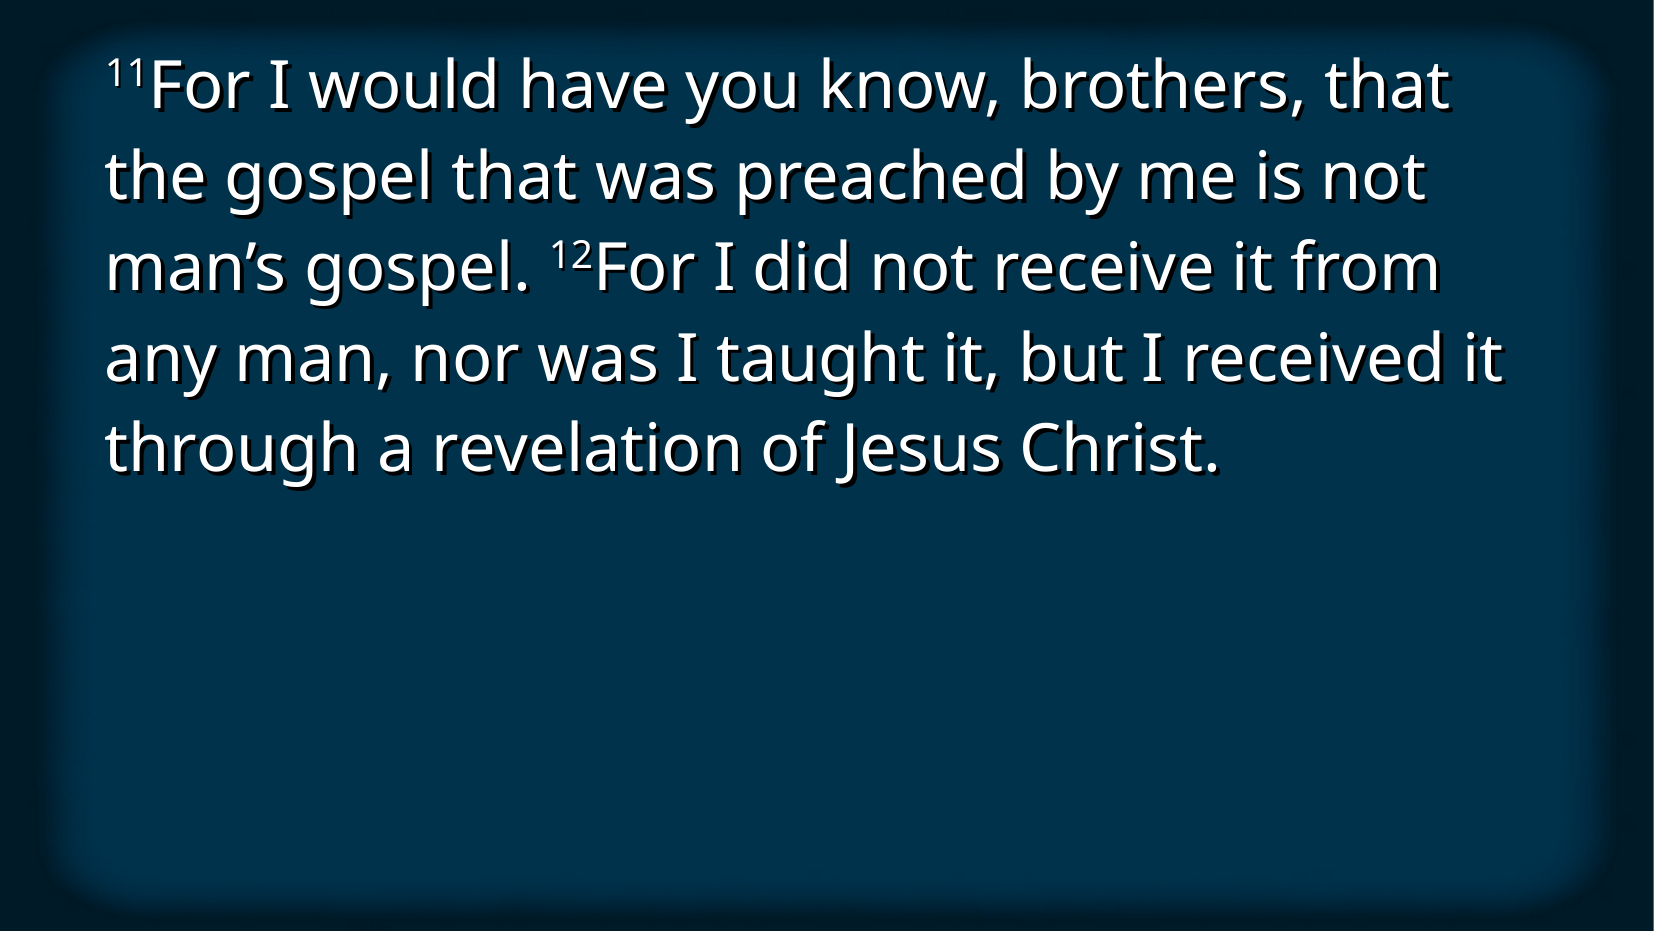

11For I would have you know, brothers, that the gospel that was preached by me is not man’s gospel. 12For I did not receive it from any man, nor was I taught it, but I received it through a revelation of Jesus Christ.